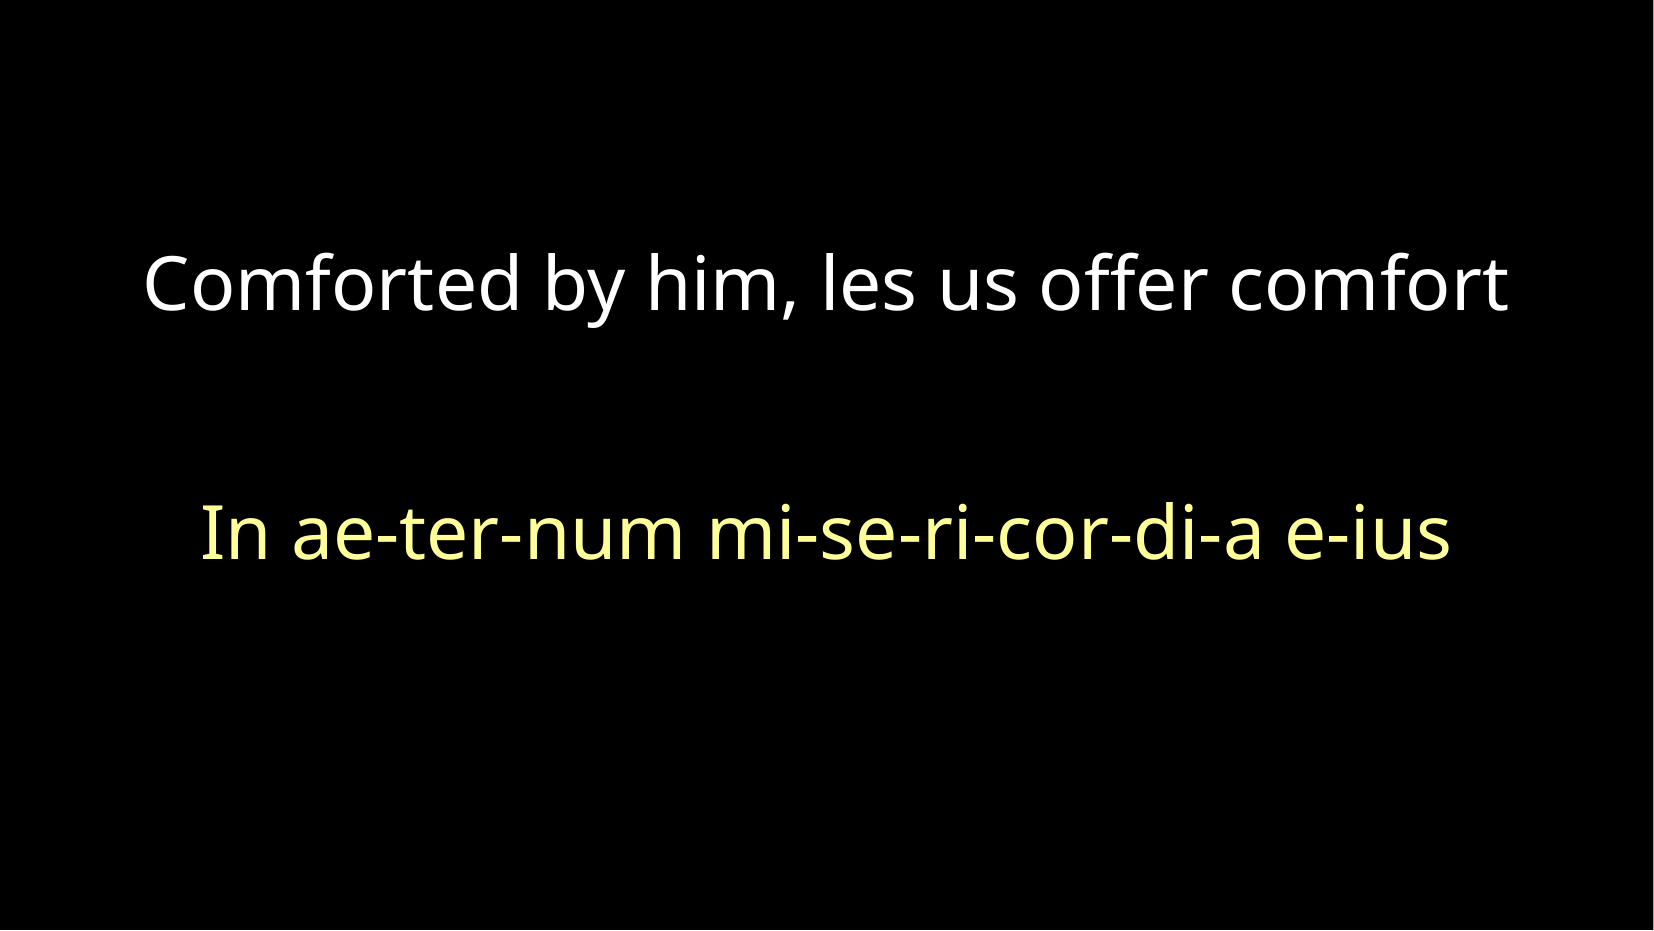

#
Comforted by him, les us offer comfort
In ae-ter-num mi-se-ri-cor-di-a e-ius